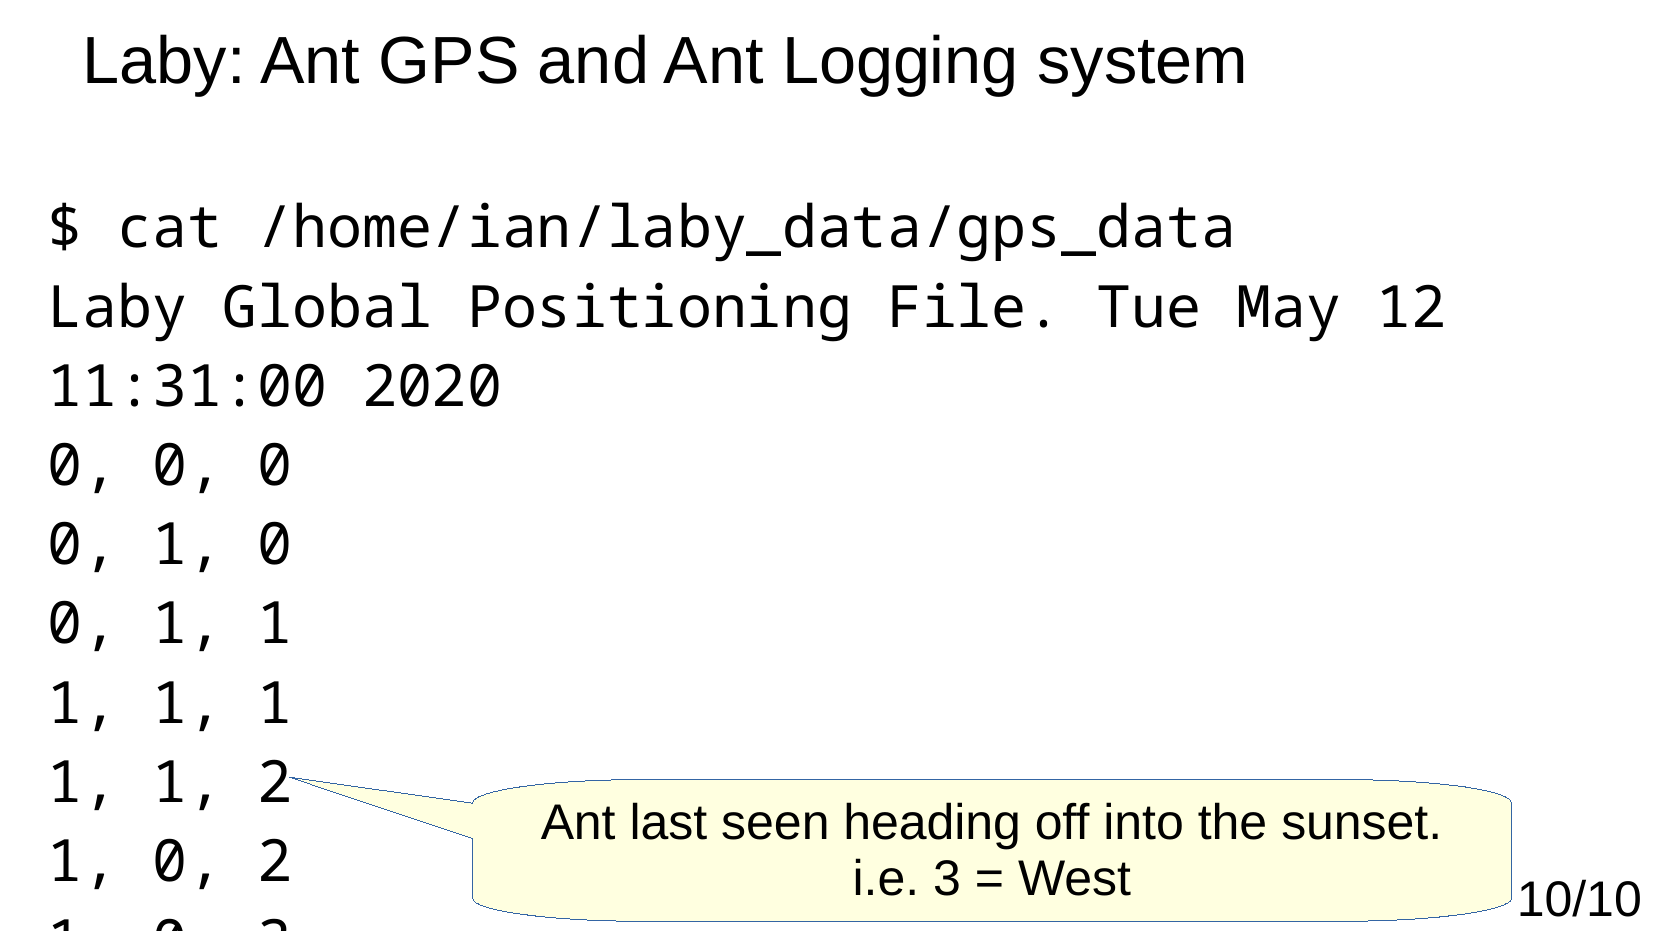

Laby: Ant GPS and Ant Logging system
# $ cat /home/ian/laby_data/gps_data
Laby Global Positioning File. Tue May 12 11:31:00 2020
0, 0, 0
0, 1, 0
0, 1, 1
1, 1, 1
1, 1, 2
1, 0, 2
1, 0, 3
0, 0, 3
-1, 0, 3
Ant last seen heading off into the sunset.
i.e. 3 = West
10/10